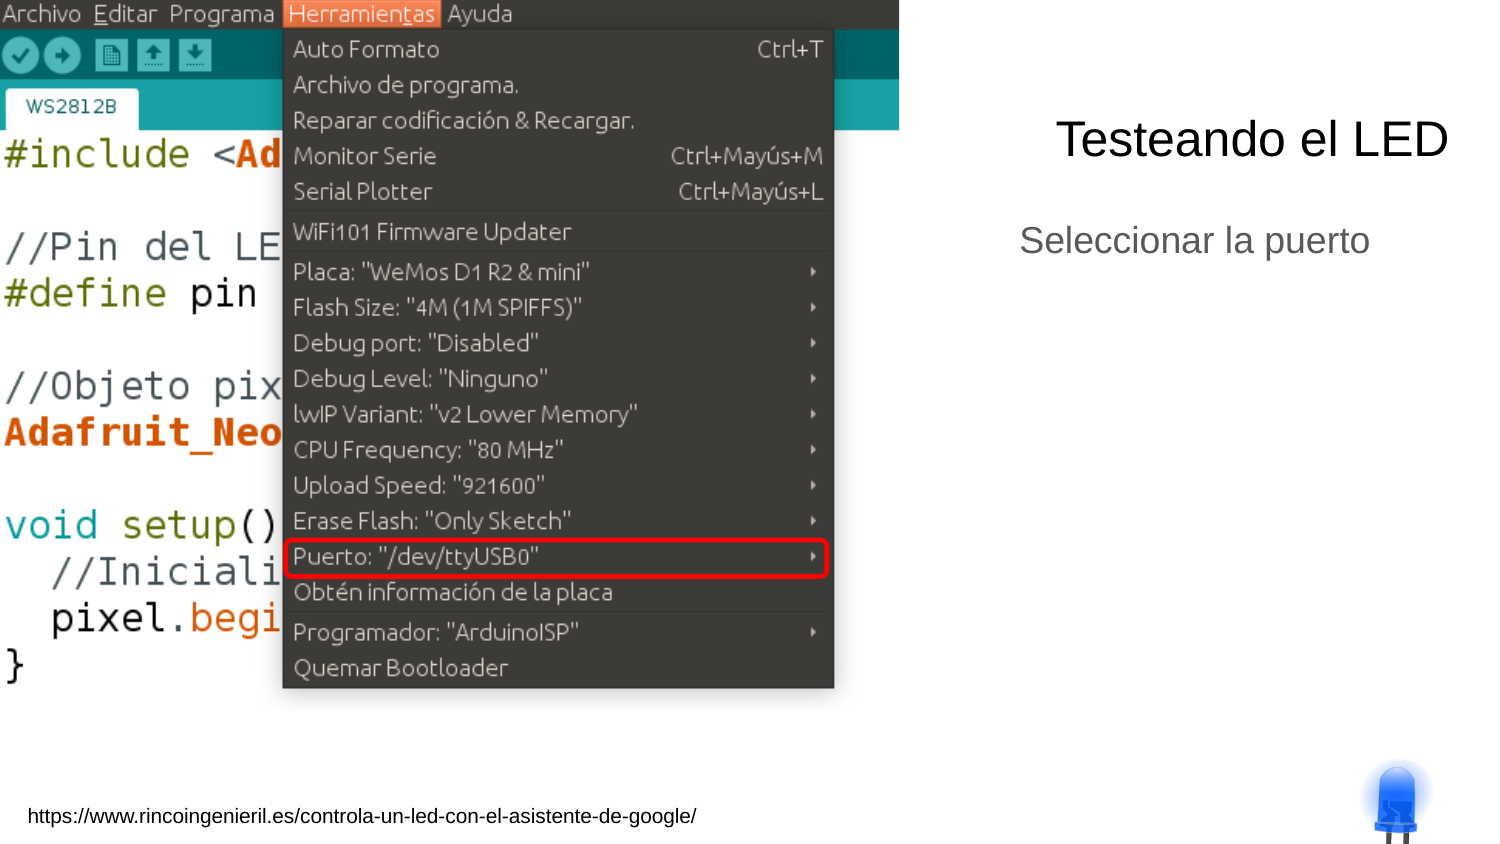

# Testeando el LED
Seleccionar la puerto